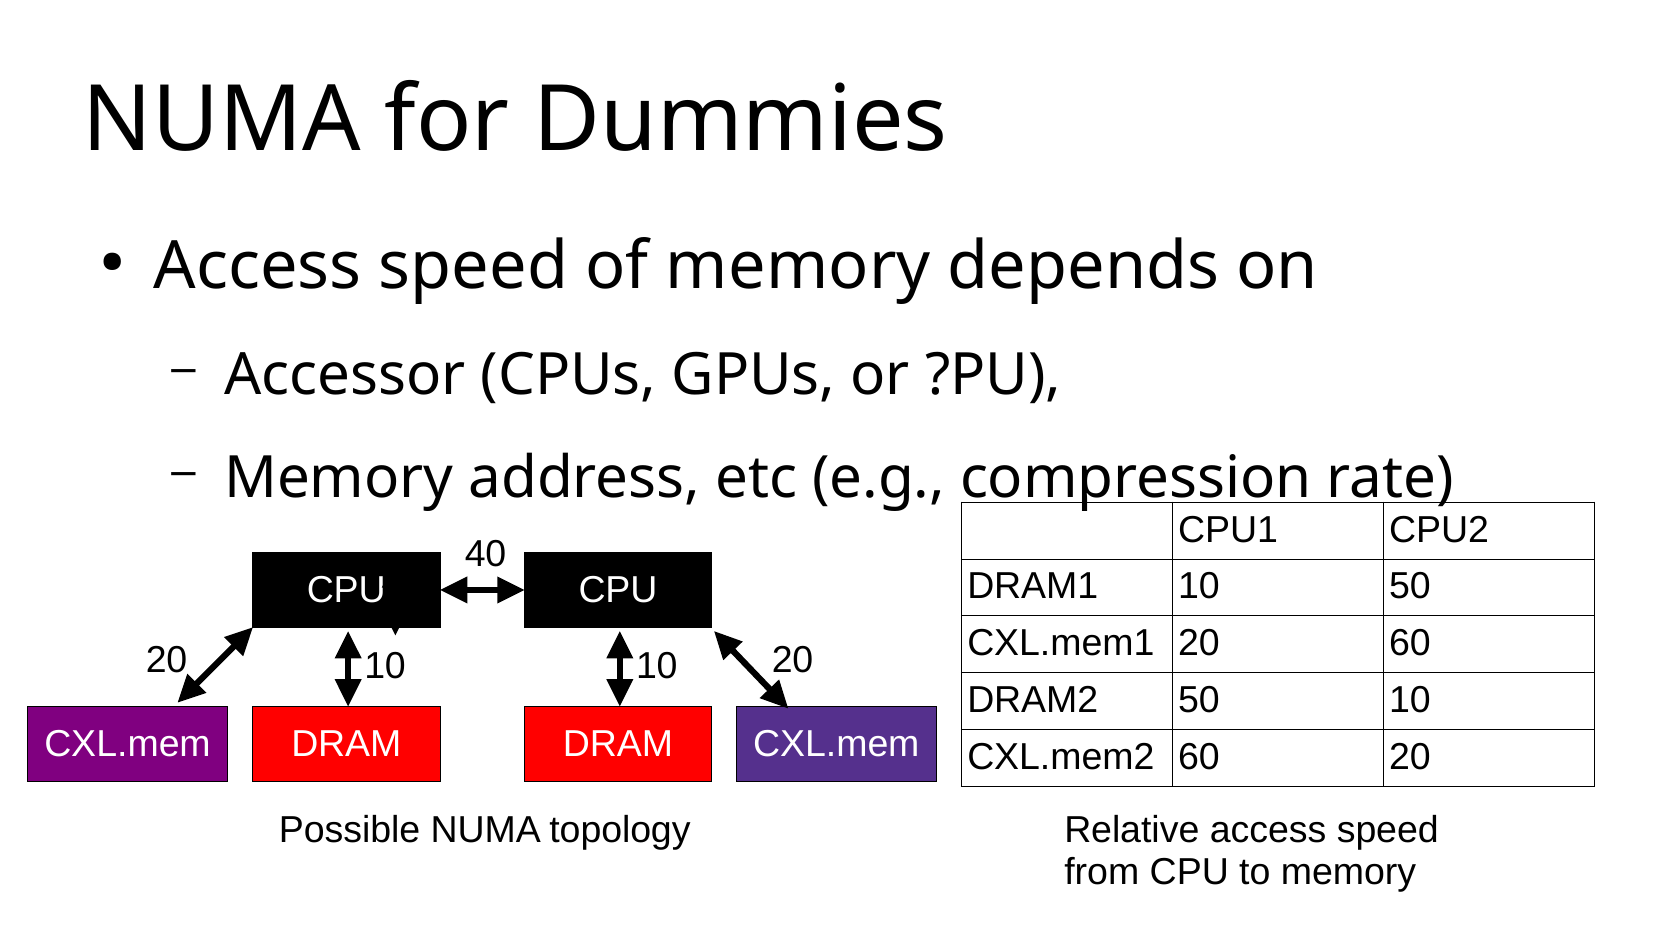

# NUMA for Dummies
Access speed of memory depends on
Accessor (CPUs, GPUs, or ?PU),
Memory address, etc (e.g., compression rate)
| | CPU1 | CPU2 |
| --- | --- | --- |
| DRAM1 | 10 | 50 |
| CXL.mem1 | 20 | 60 |
| DRAM2 | 50 | 10 |
| CXL.mem2 | 60 | 20 |
40
CPU
CPU
20
20
10
10
CXL.mem
DRAM
DRAM
CXL.mem
Possible NUMA topology
Relative access speed
from CPU to memory